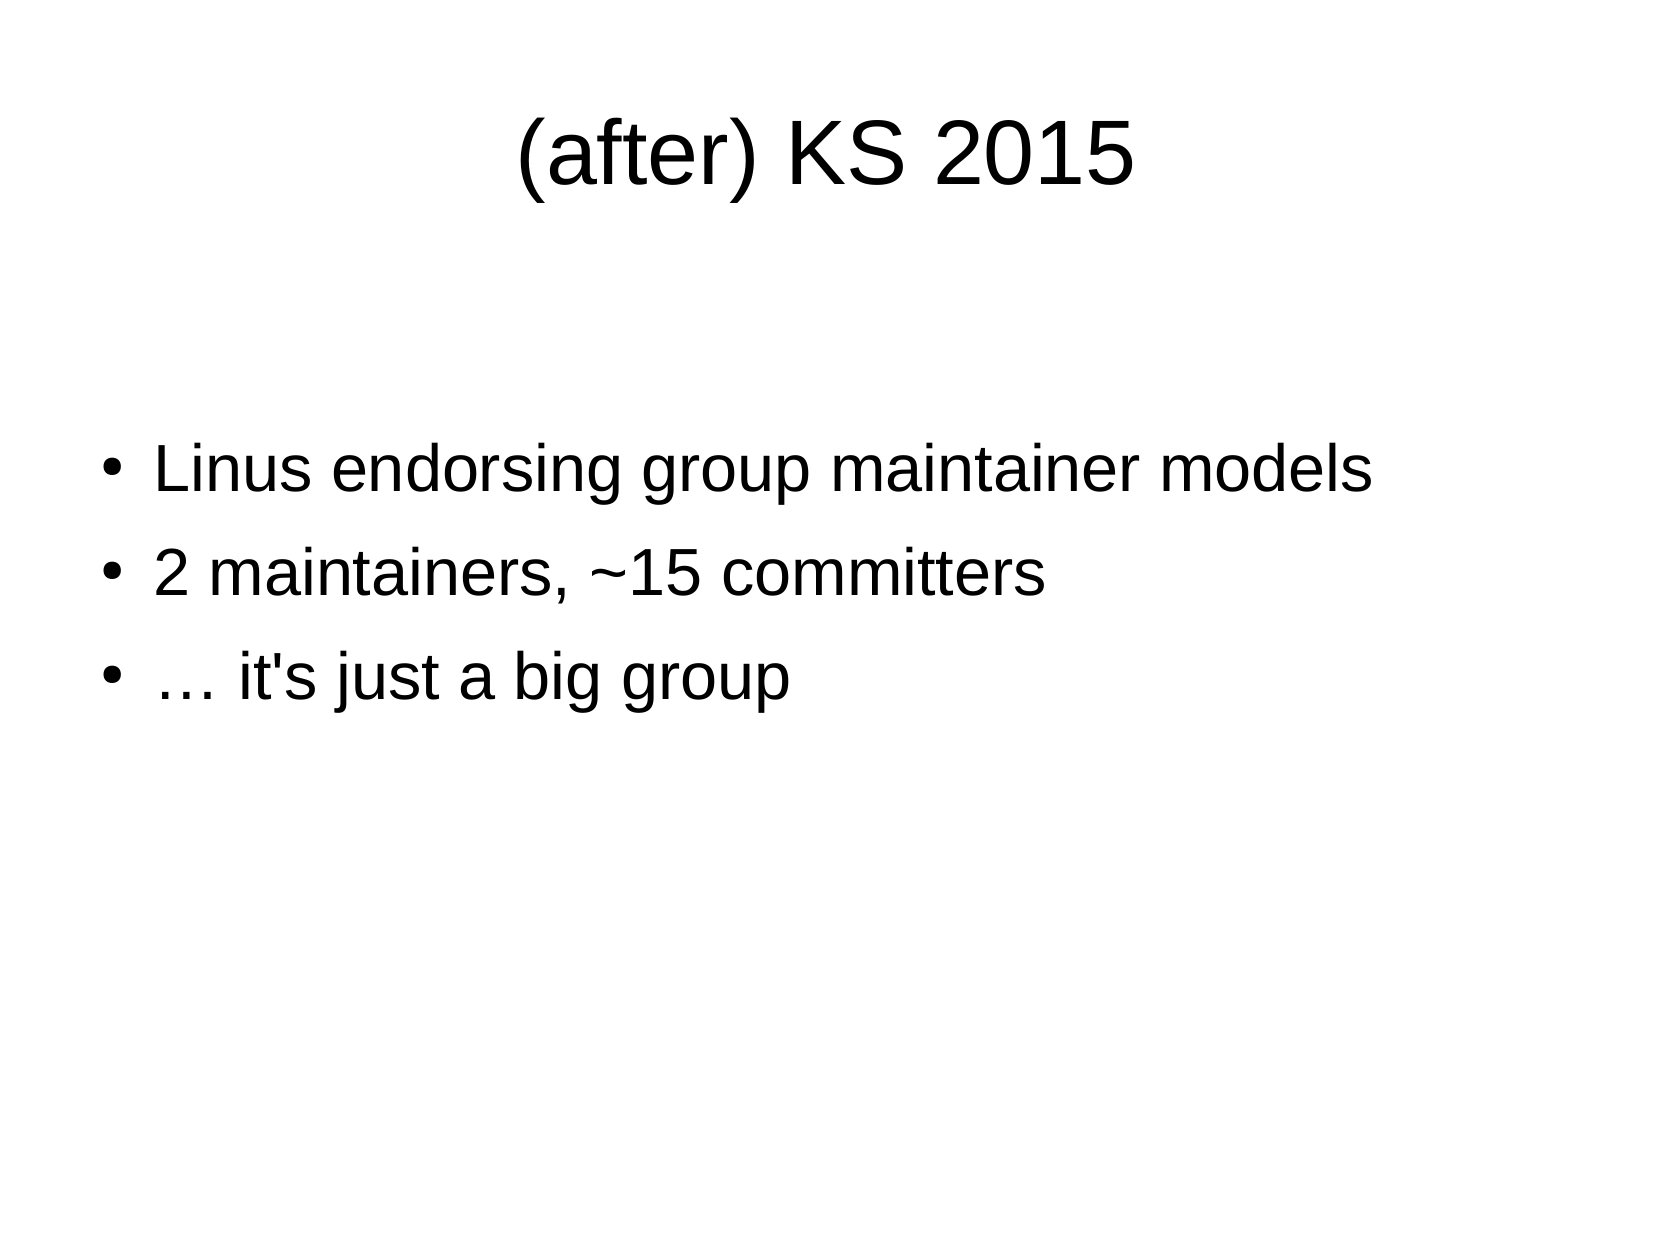

# (after) KS 2015
Linus endorsing group maintainer models
2 maintainers, ~15 committers
… it's just a big group